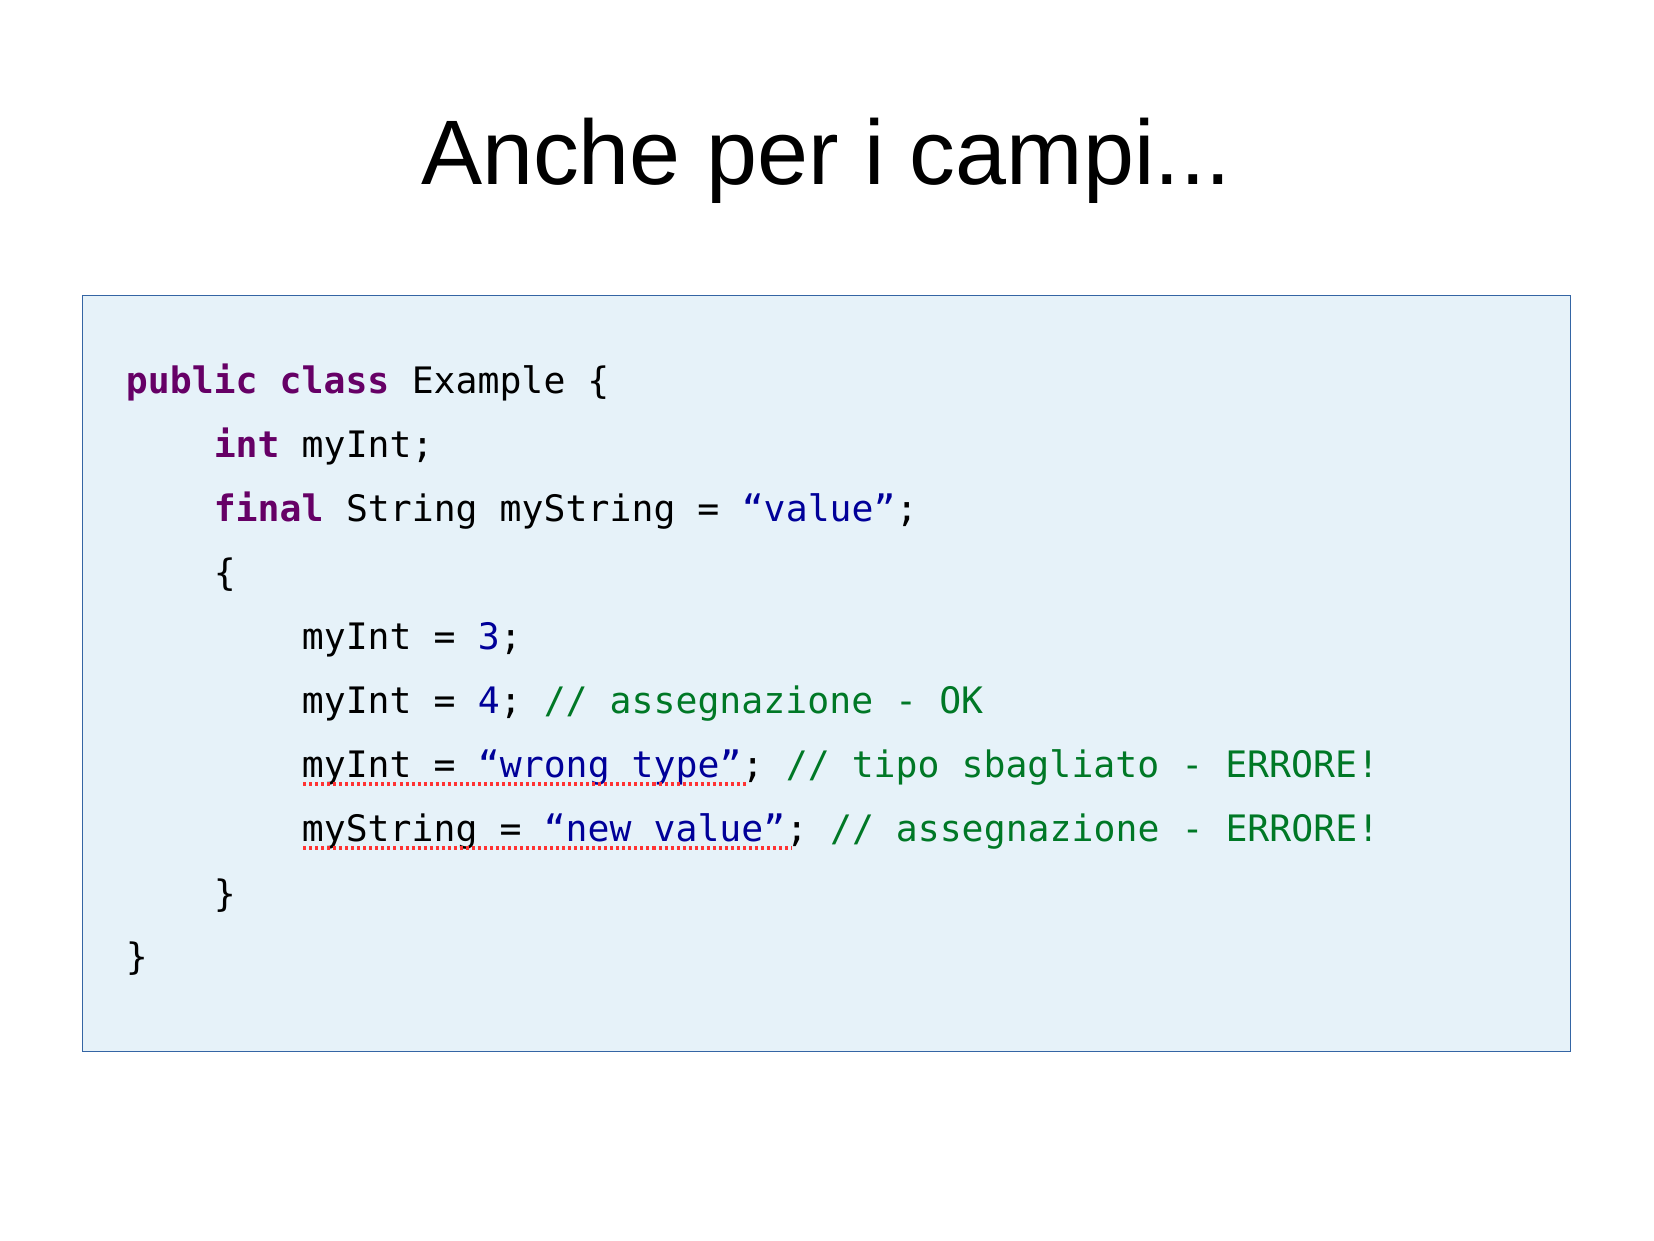

# Anche per i campi...
public class Example {
 int myInt;
 final String myString = “value”;
 {
 myInt = 3;
 myInt = 4; // assegnazione - OK
 myInt = “wrong type”; // tipo sbagliato - ERRORE!
 myString = “new value”; // assegnazione - ERRORE!
 }
}